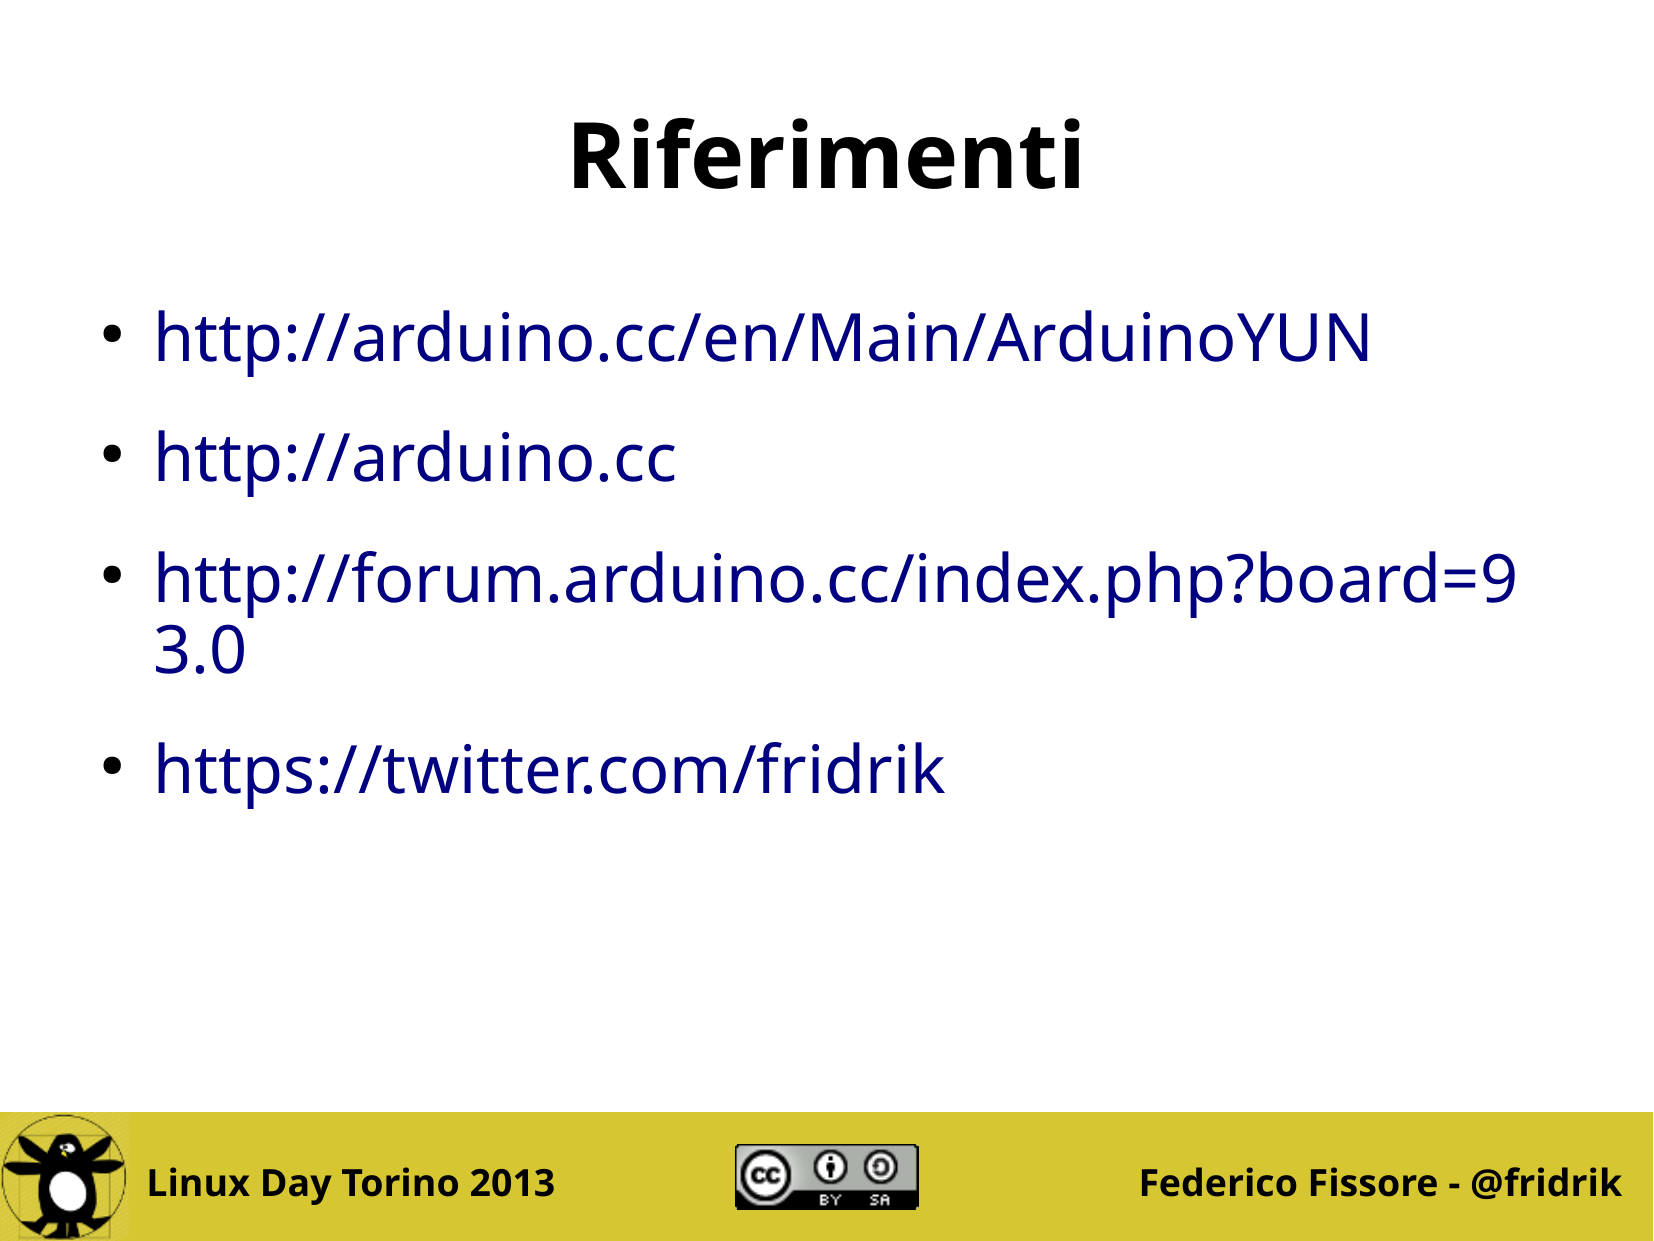

# Riferimenti
http://arduino.cc/en/Main/ArduinoYUN
http://arduino.cc
http://forum.arduino.cc/index.php?board=93.0
https://twitter.com/fridrik
Linux Day Torino 2013
Federico Fissore - @fridrik